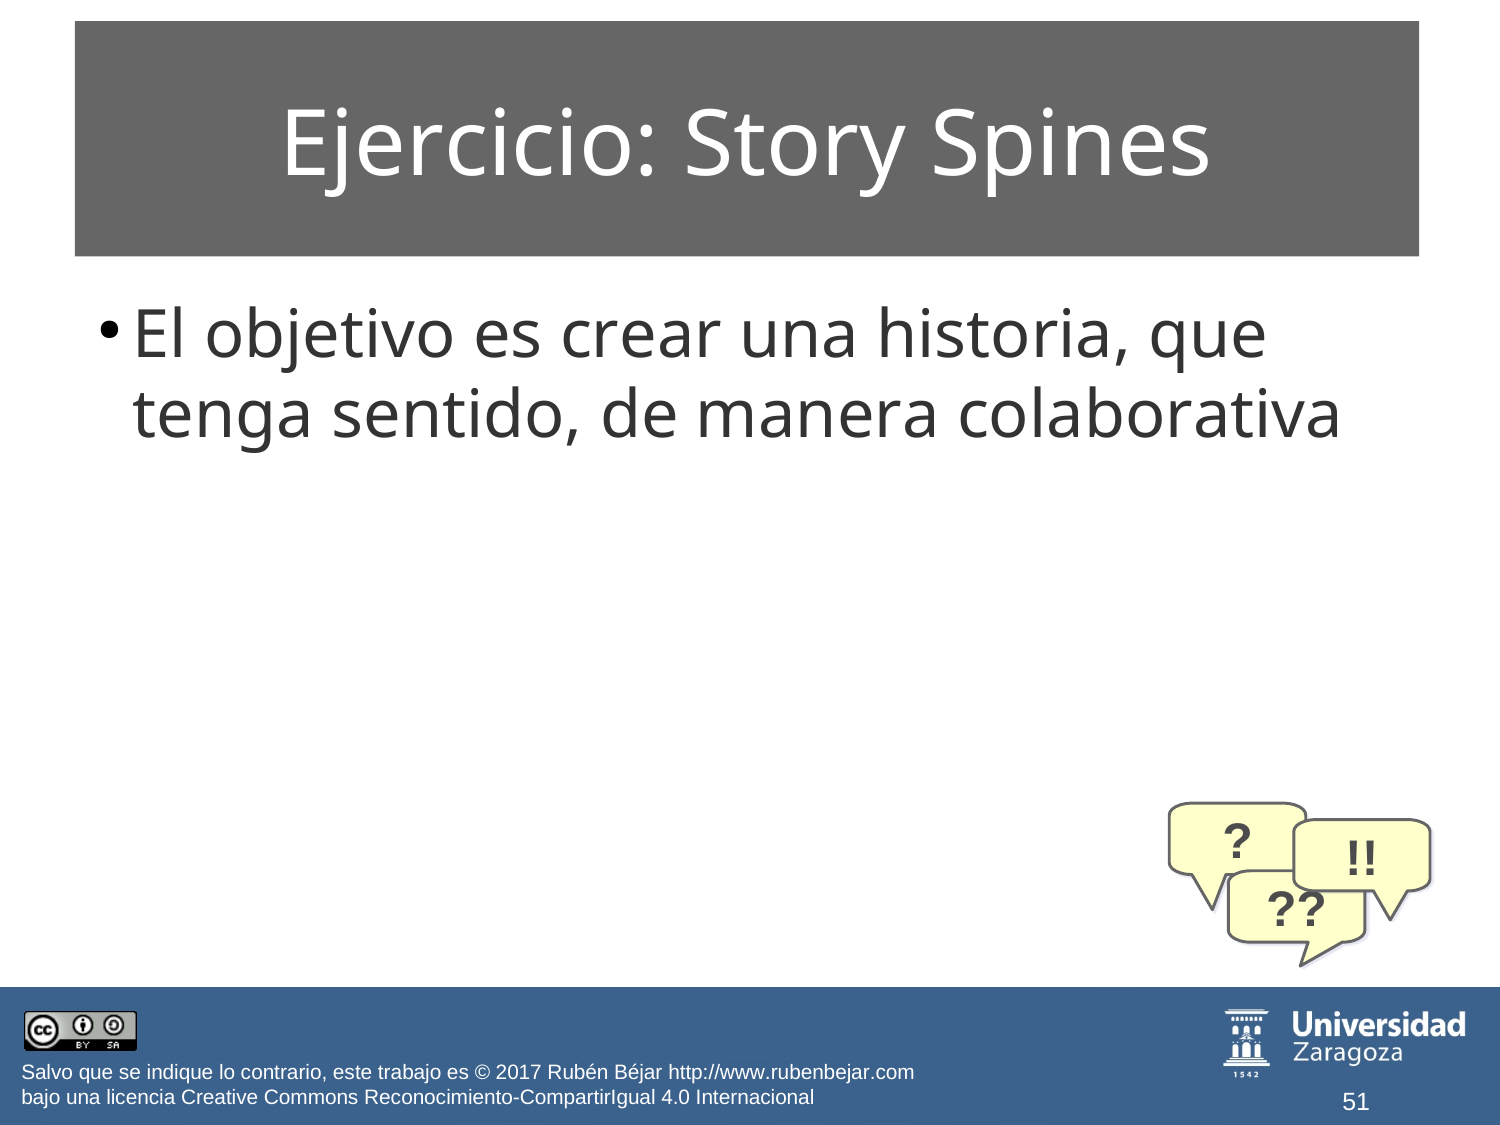

# Ejercicio: Story Spines
El objetivo es crear una historia, que tenga sentido, de manera colaborativa
?
!!
??